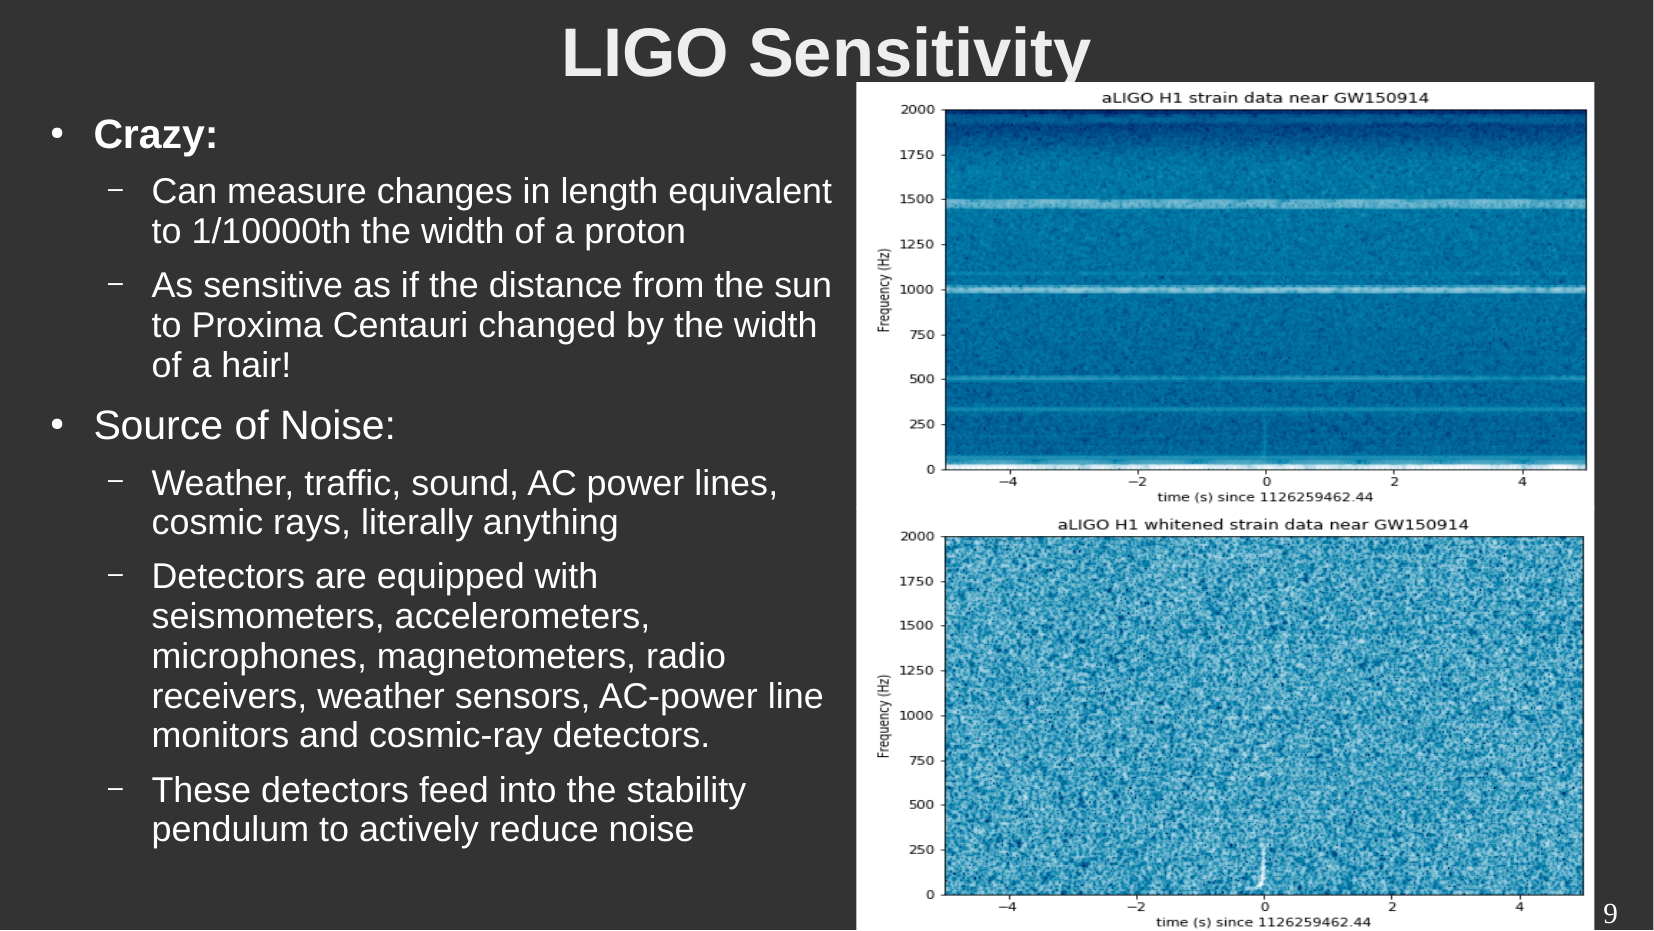

# LIGO Sensitivity
Crazy:
Can measure changes in length equivalent to 1/10000th the width of a proton
As sensitive as if the distance from the sun to Proxima Centauri changed by the width of a hair!
Source of Noise:
Weather, traffic, sound, AC power lines, cosmic rays, literally anything
Detectors are equipped with seismometers, accelerometers, microphones, magnetometers, radio receivers, weather sensors, AC-power line monitors and cosmic-ray detectors.
These detectors feed into the stability pendulum to actively reduce noise